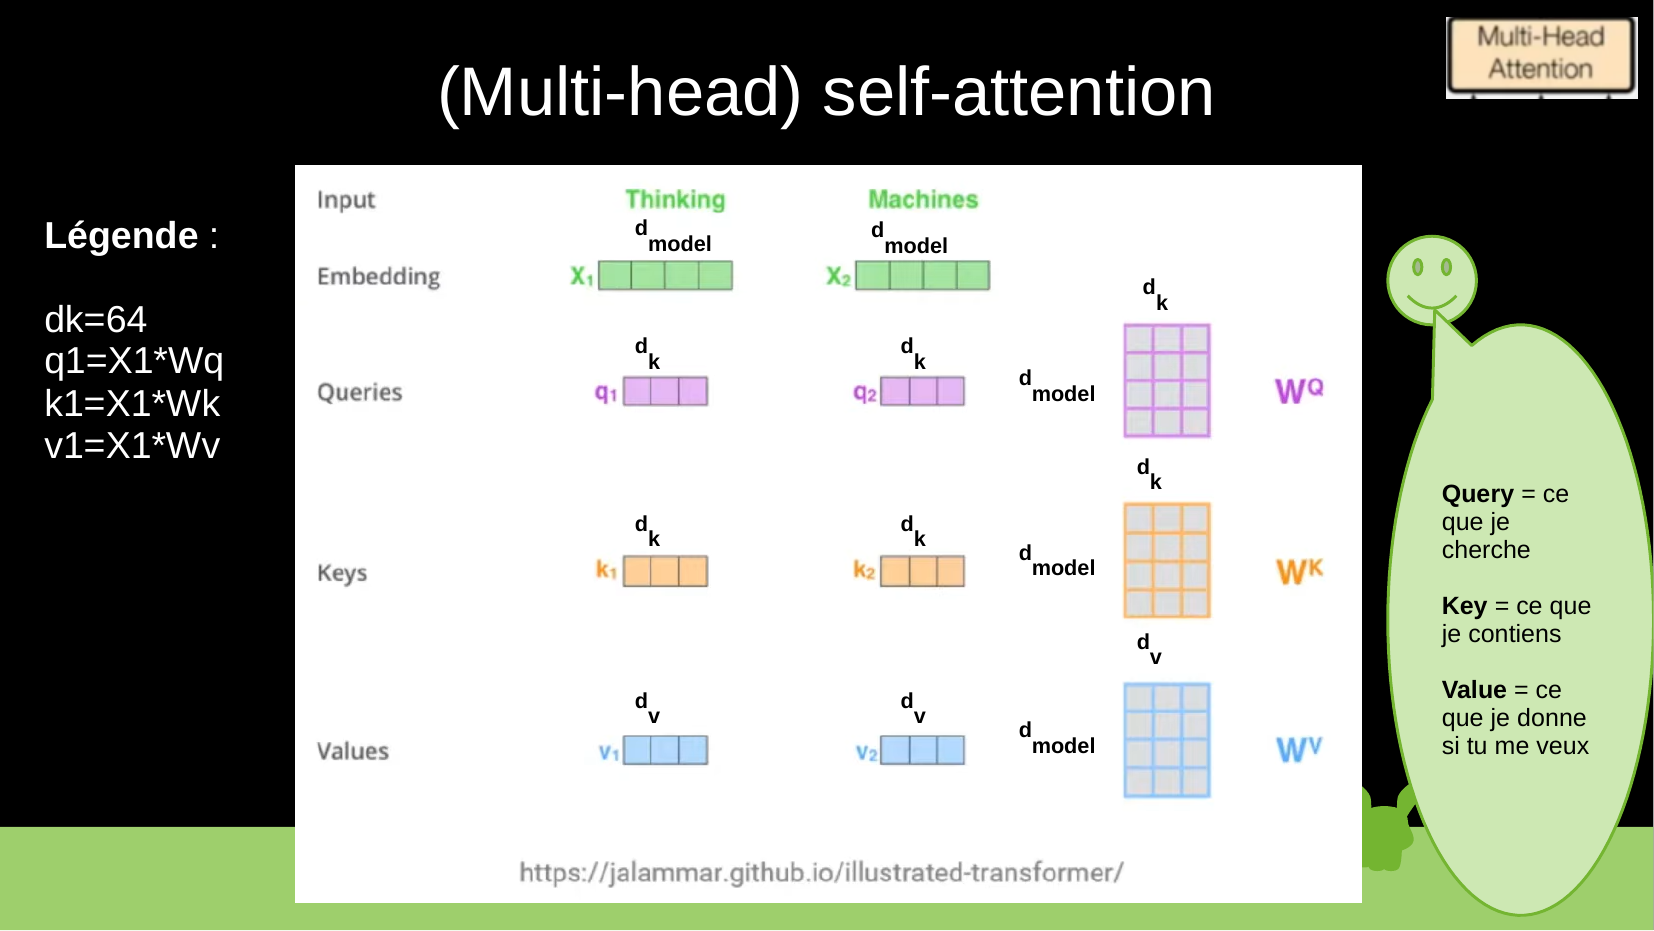

# (Multi-head) self-attention
Légende :
dk=64
q1=X1*Wq
k1=X1*Wk
v1=X1*Wv
dmodel
dmodel
dk
dk
dk
Query = ce que je cherche
Key = ce que je contiens
Value = ce que je donne si tu me veux
dmodel
dk
dk
dk
dmodel
dv
dv
dv
dmodel